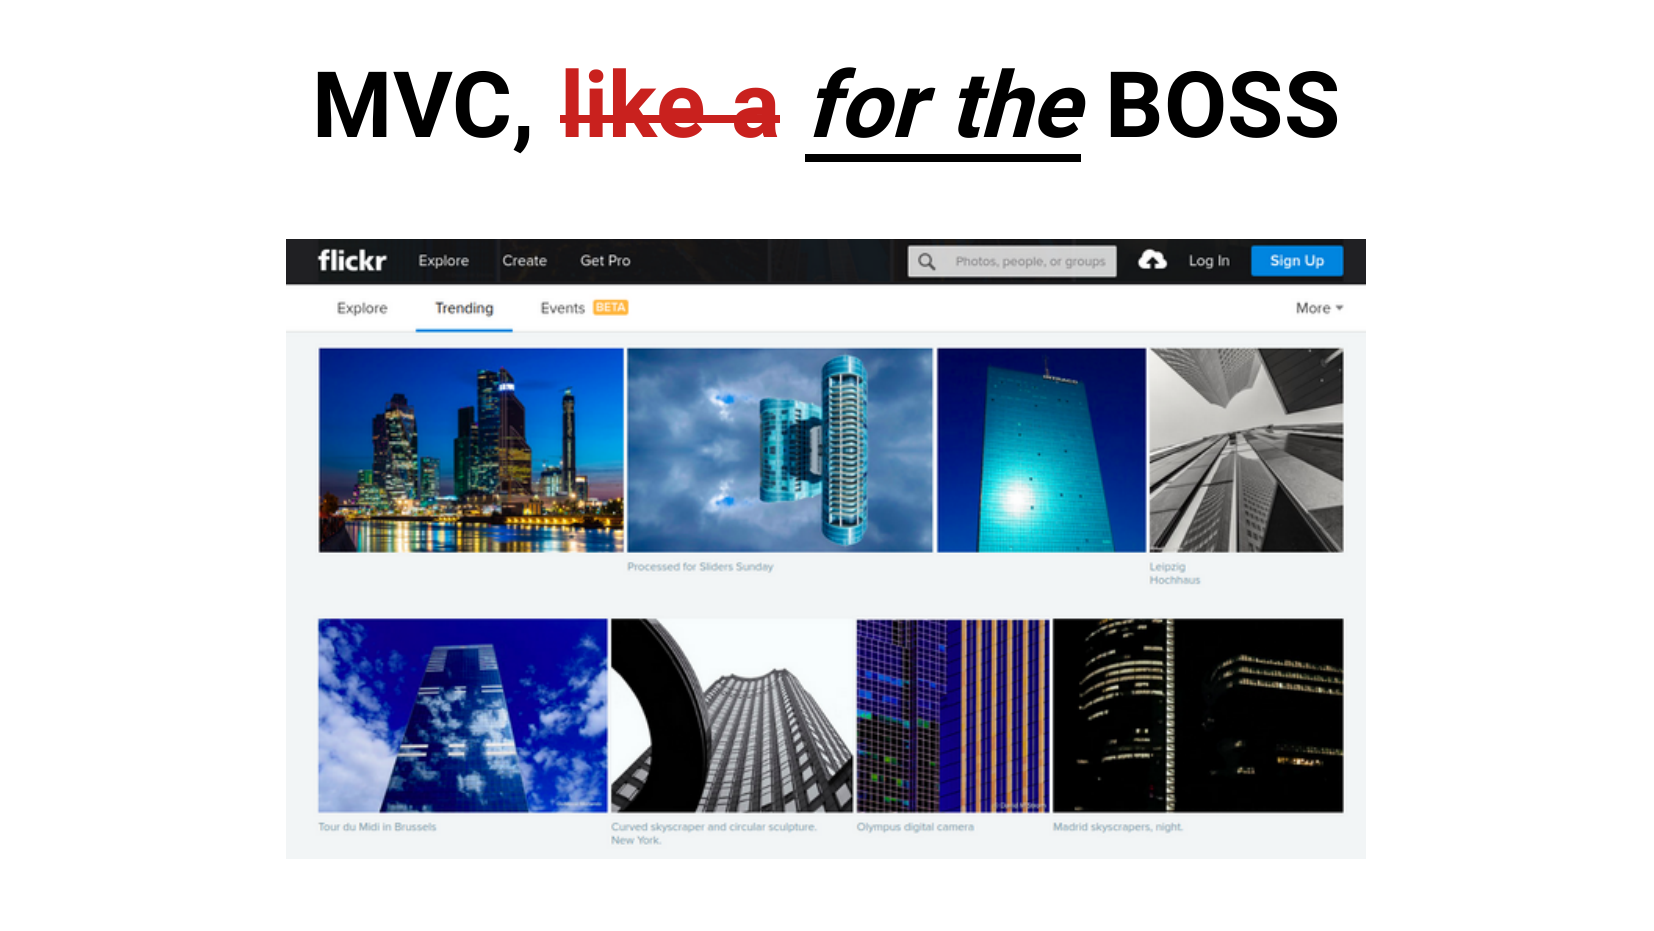

# MVC, like a for the BOSS